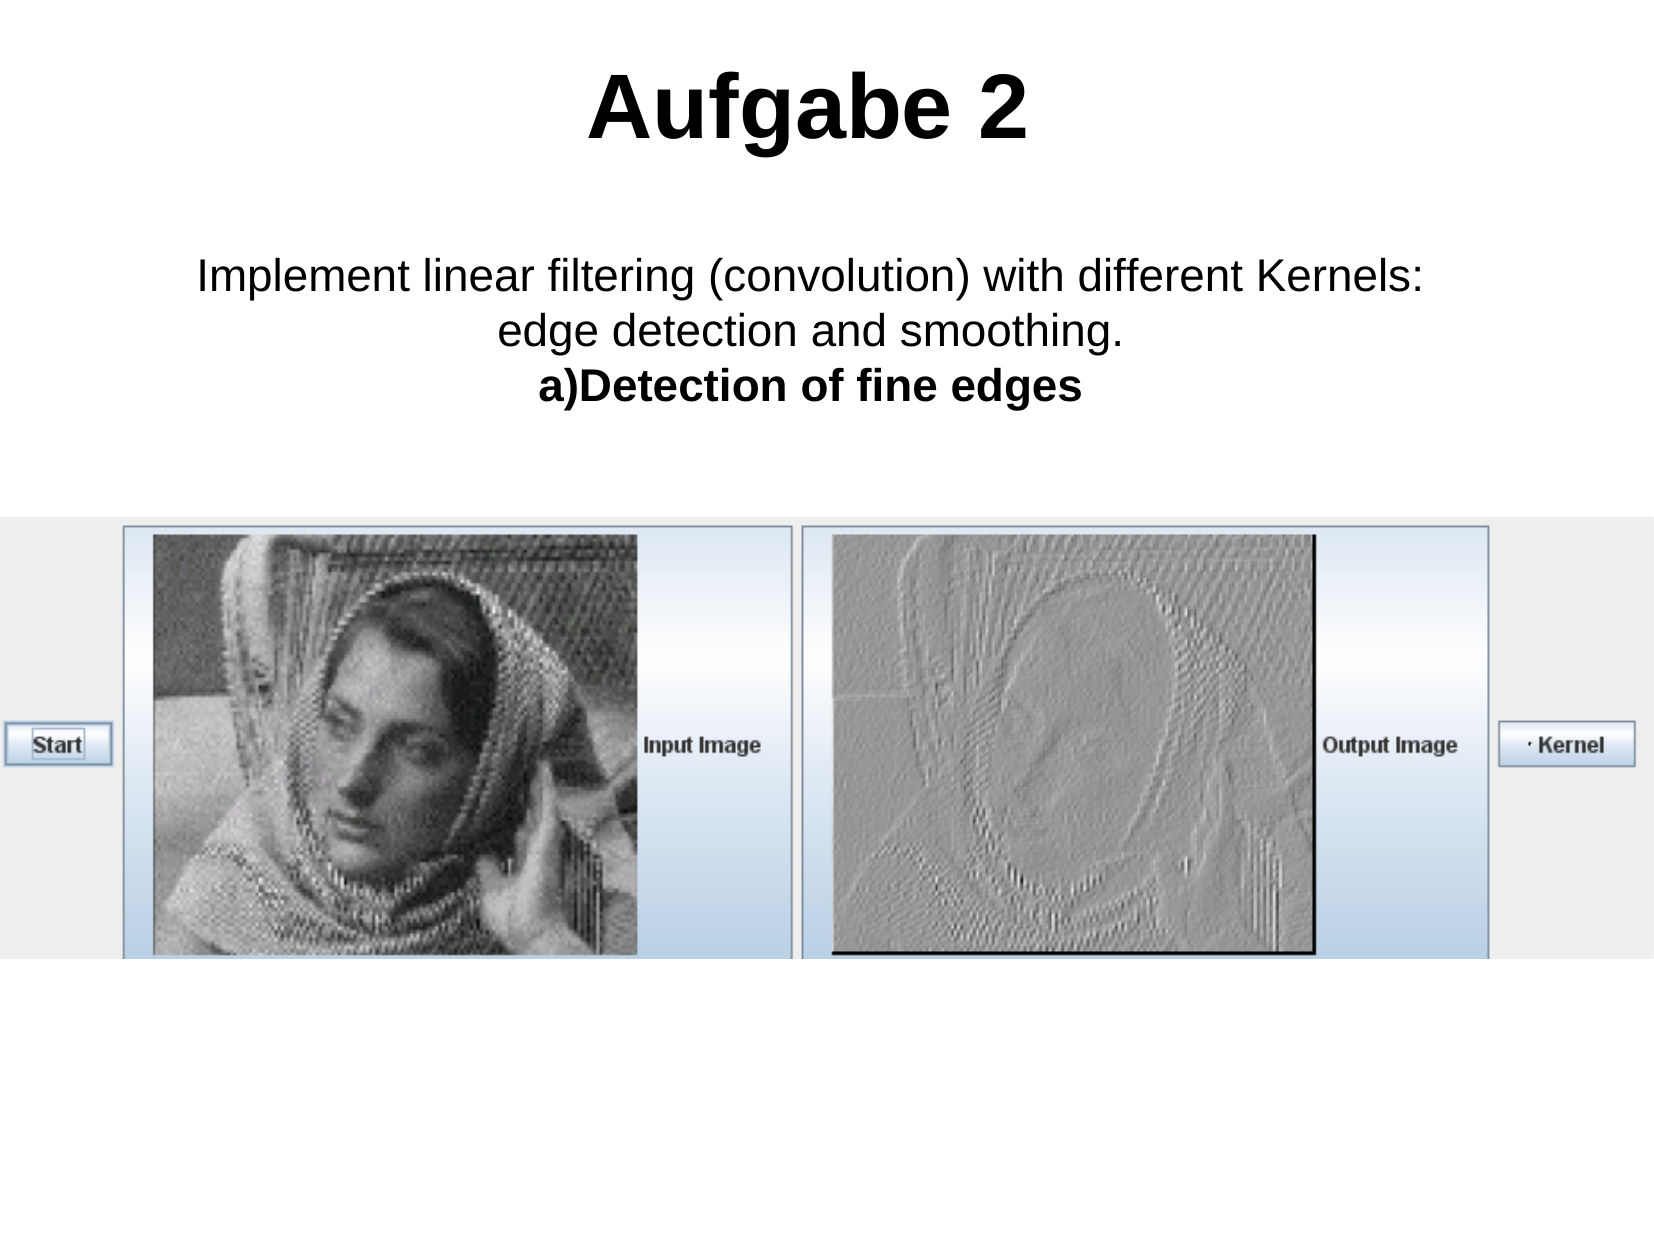

# Aufgabe 2
Implement linear filtering (convolution) with different Kernels:
edge detection and smoothing.
a)Detection of fine edges